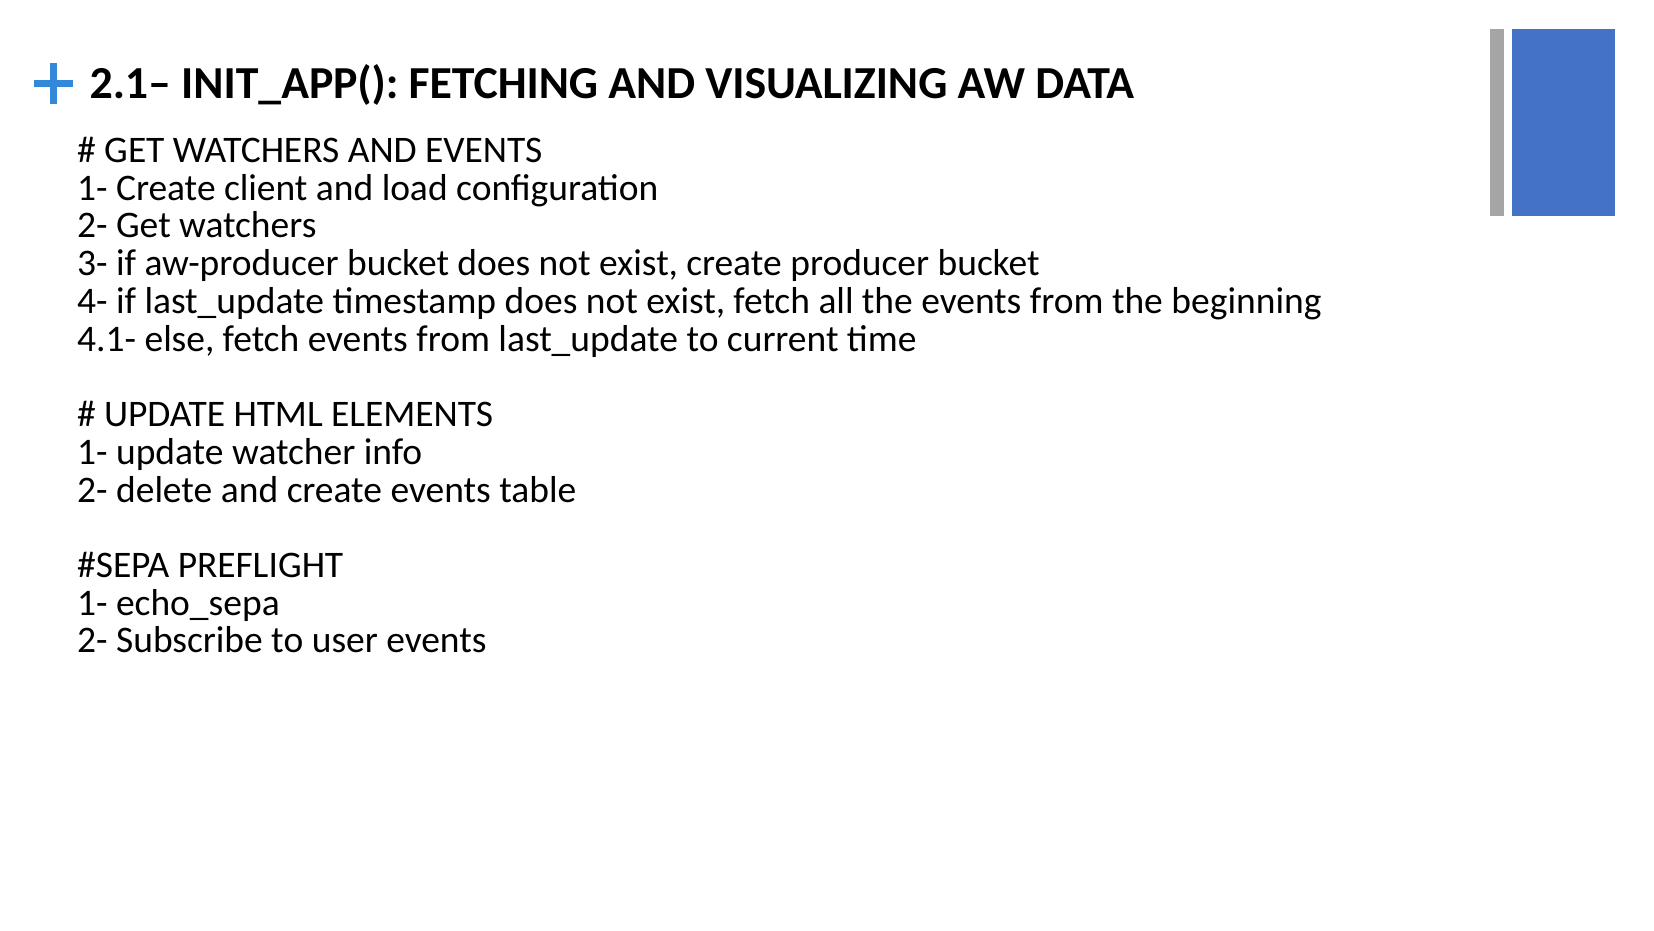

2.1– INIT_APP(): FETCHING AND VISUALIZING AW DATA
# GET WATCHERS AND EVENTS
1- Create client and load configuration
2- Get watchers
3- if aw-producer bucket does not exist, create producer bucket
4- if last_update timestamp does not exist, fetch all the events from the beginning
4.1- else, fetch events from last_update to current time
# UPDATE HTML ELEMENTS
1- update watcher info
2- delete and create events table
#SEPA PREFLIGHT
1- echo_sepa
2- Subscribe to user events